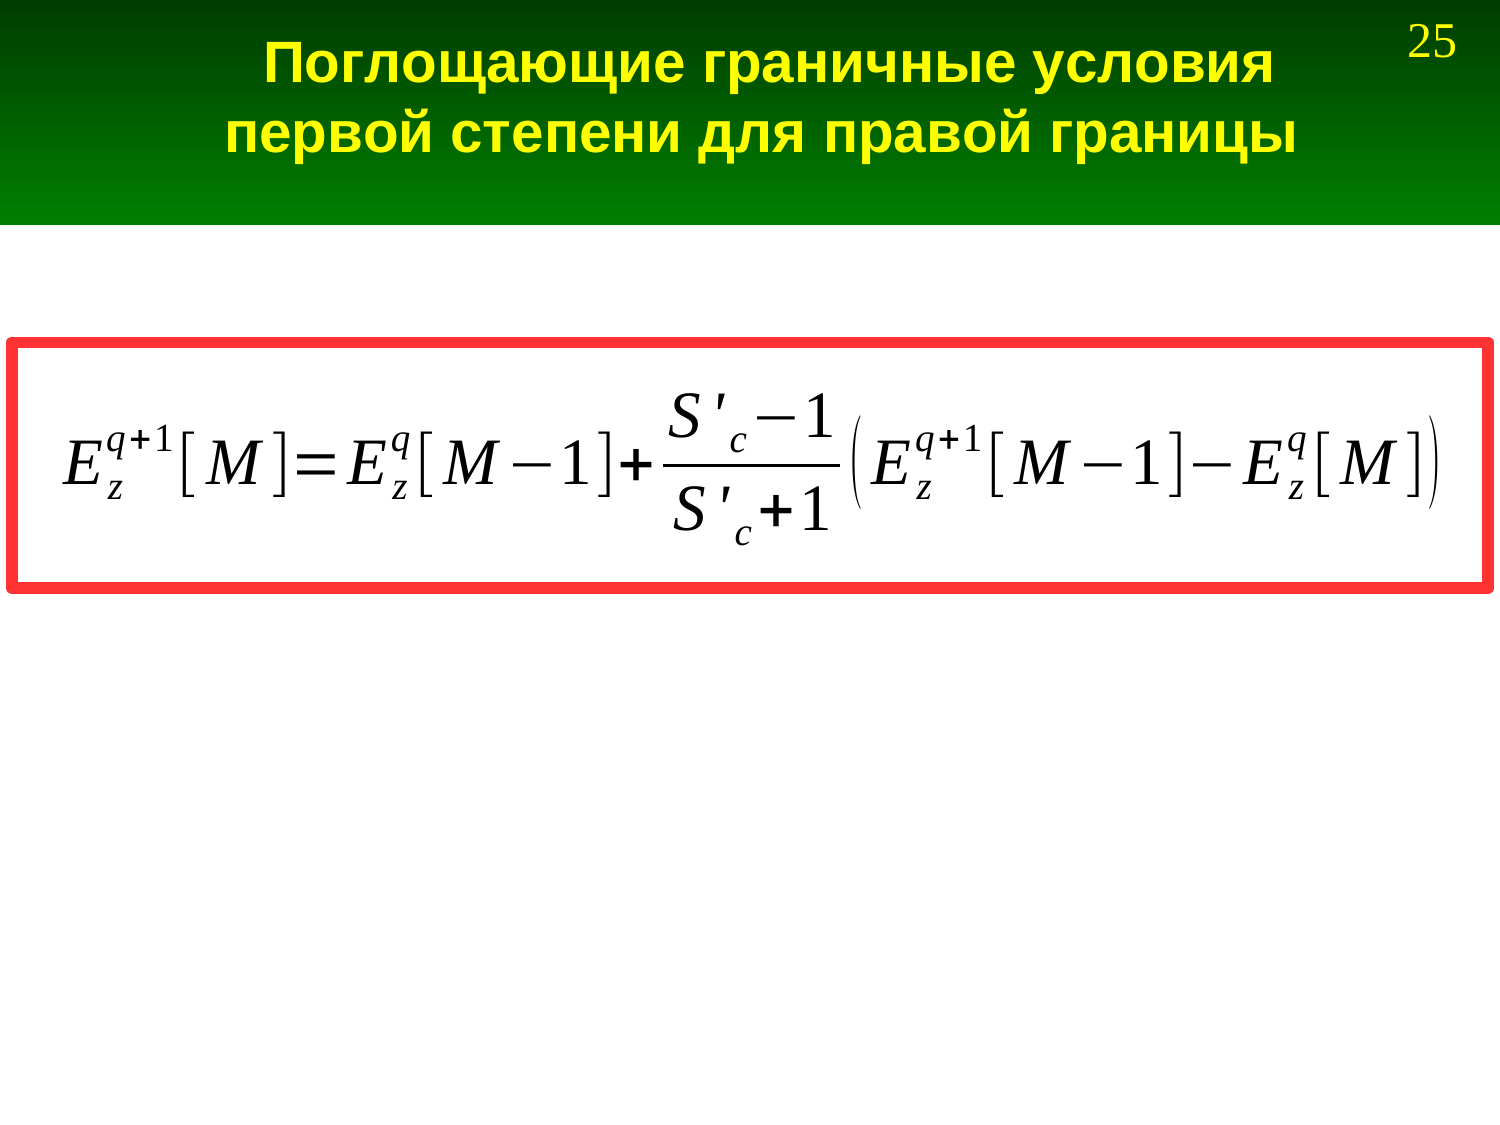

# Поглощающие граничные условия первой степени для правой границы